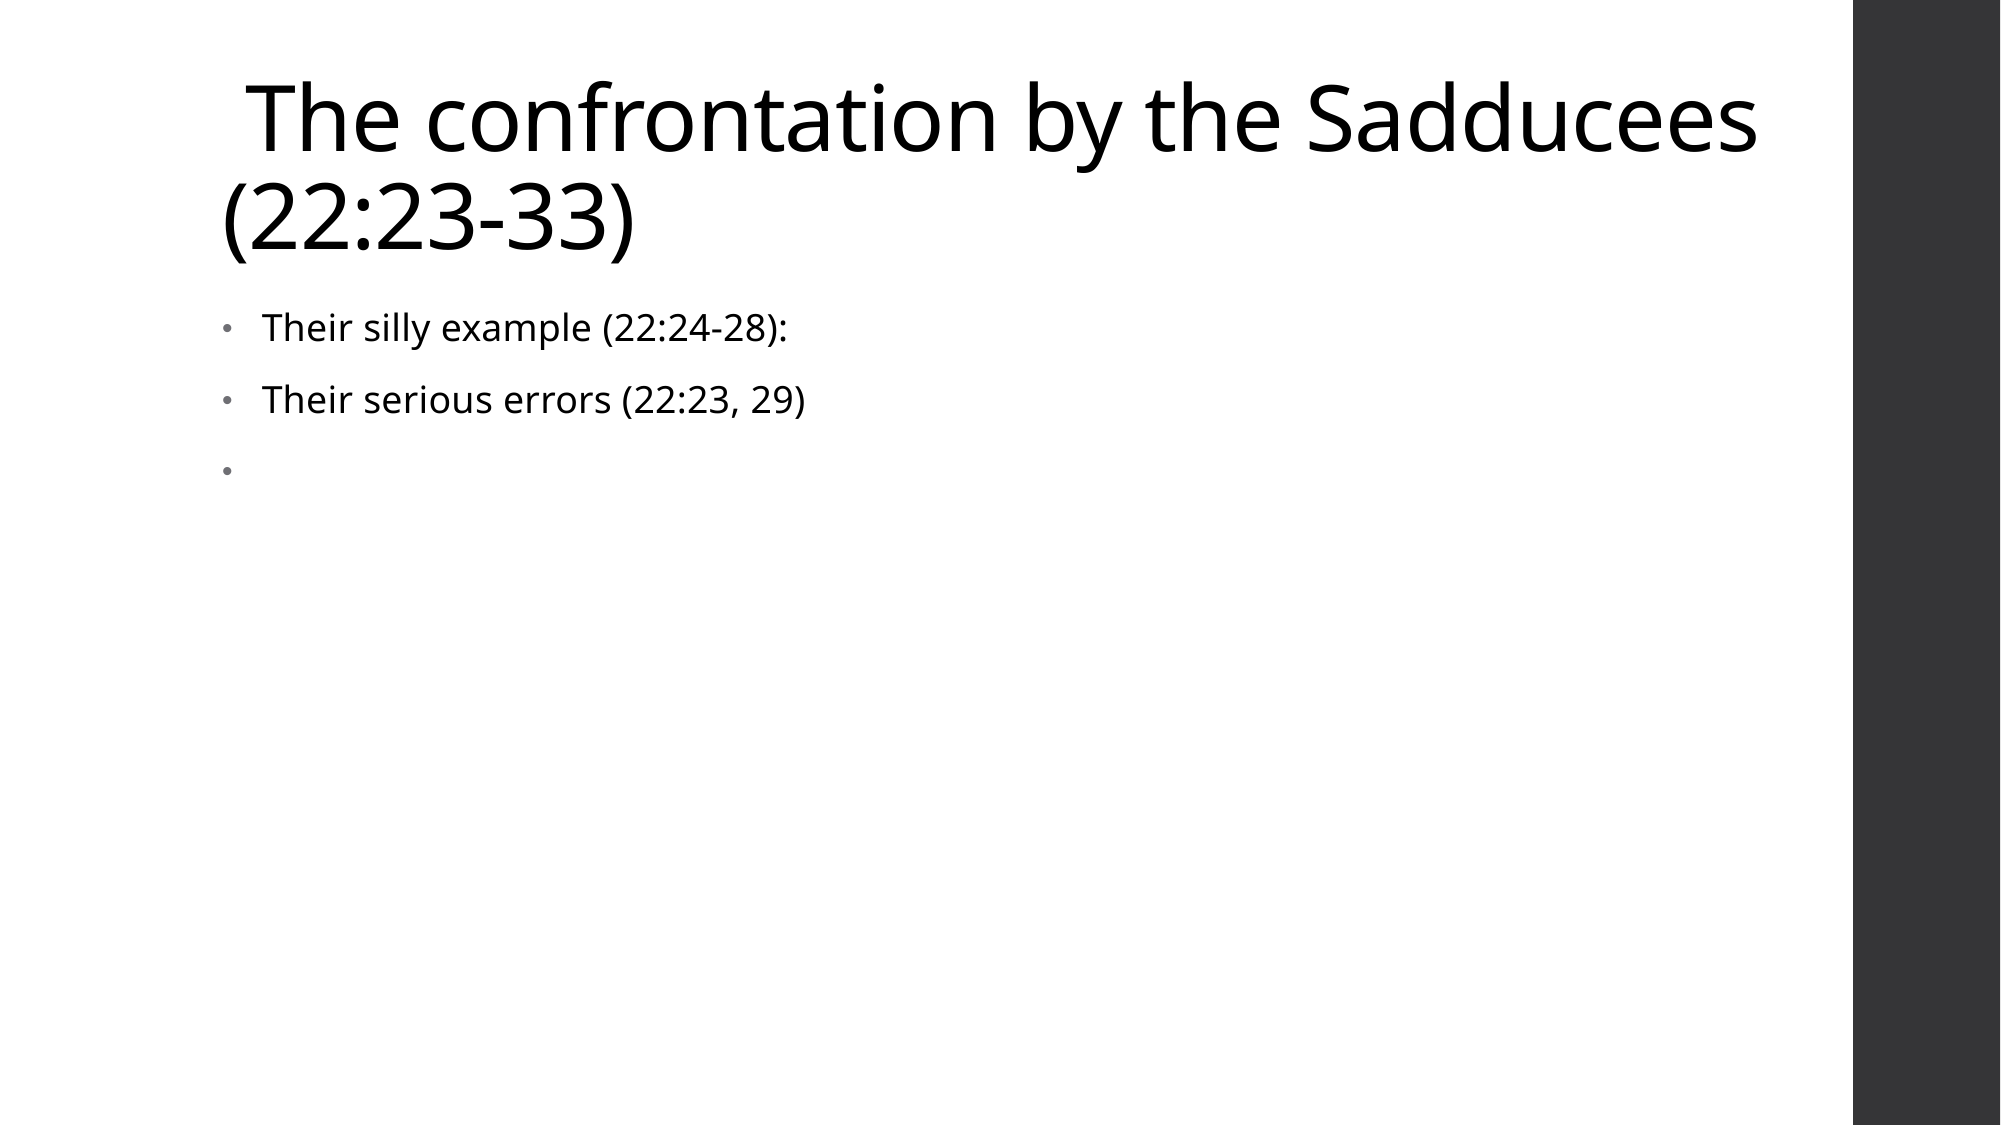

# The confrontation by the Sadducees (22:23-33)
 Their silly example (22:24-28):
 Their serious errors (22:23, 29)